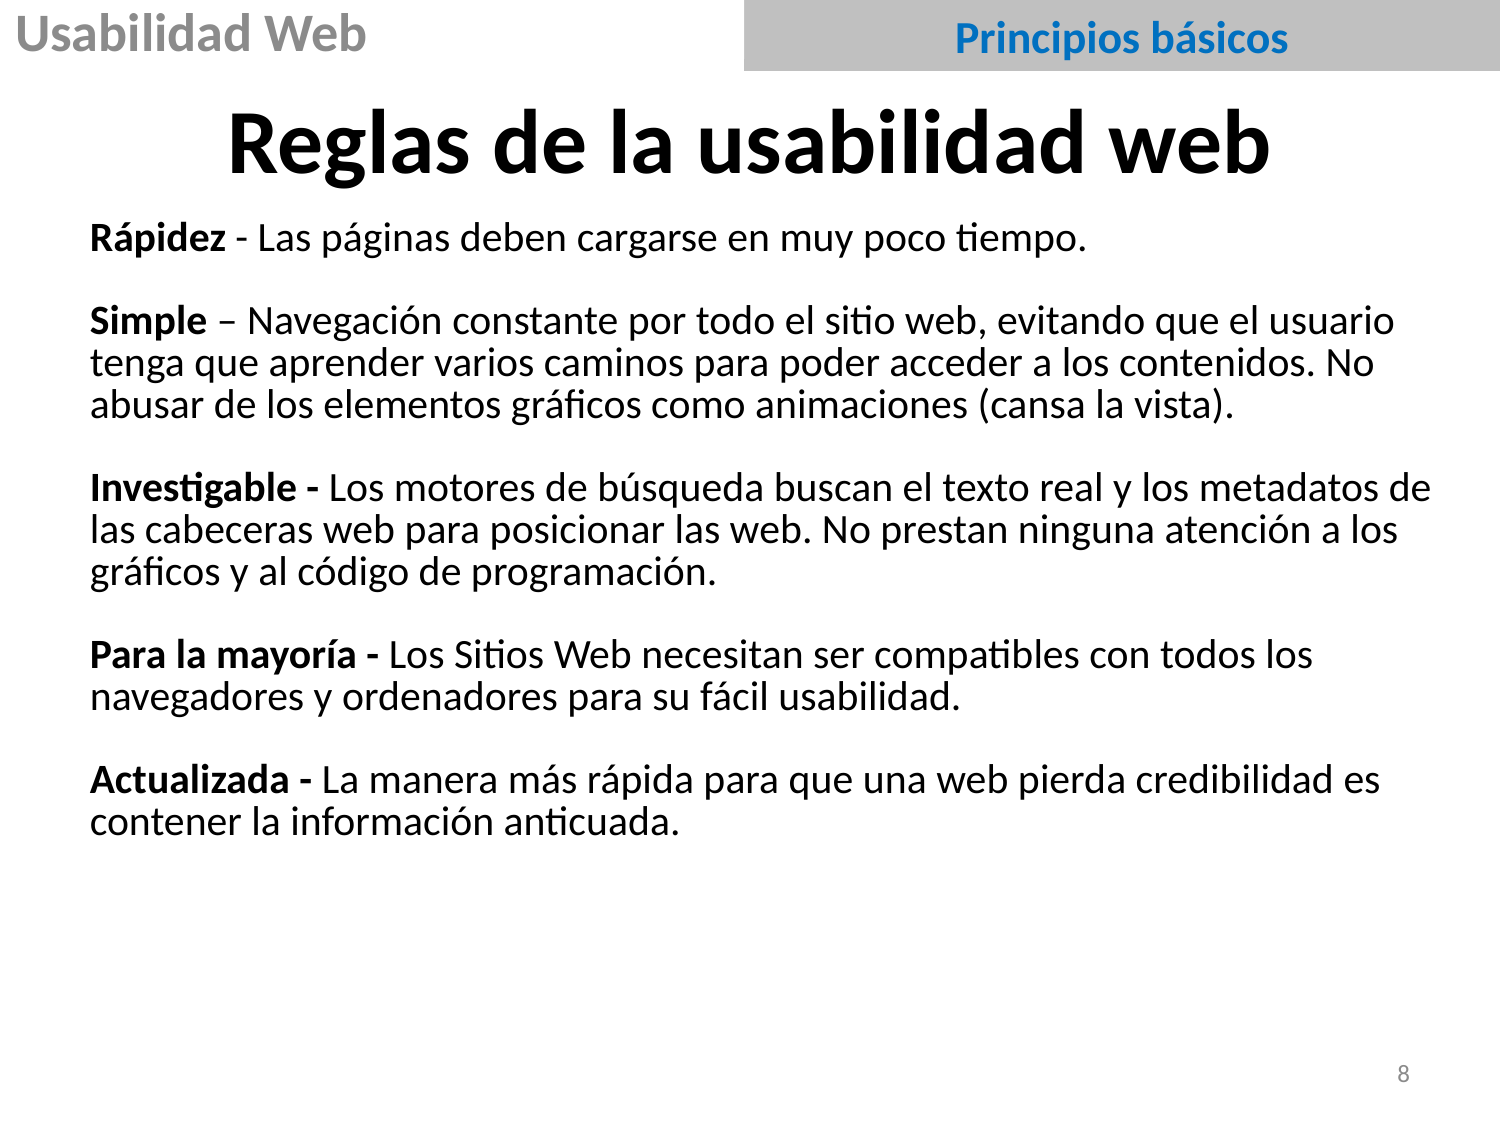

Usabilidad Web
# Principios básicos
Reglas de la usabilidad web
Rápidez - Las páginas deben cargarse en muy poco tiempo.
Simple – Navegación constante por todo el sitio web, evitando que el usuario tenga que aprender varios caminos para poder acceder a los contenidos. No abusar de los elementos gráficos como animaciones (cansa la vista).
Investigable - Los motores de búsqueda buscan el texto real y los metadatos de las cabeceras web para posicionar las web. No prestan ninguna atención a los gráficos y al código de programación.
Para la mayoría - Los Sitios Web necesitan ser compatibles con todos los navegadores y ordenadores para su fácil usabilidad.
Actualizada - La manera más rápida para que una web pierda credibilidad es contener la información anticuada.